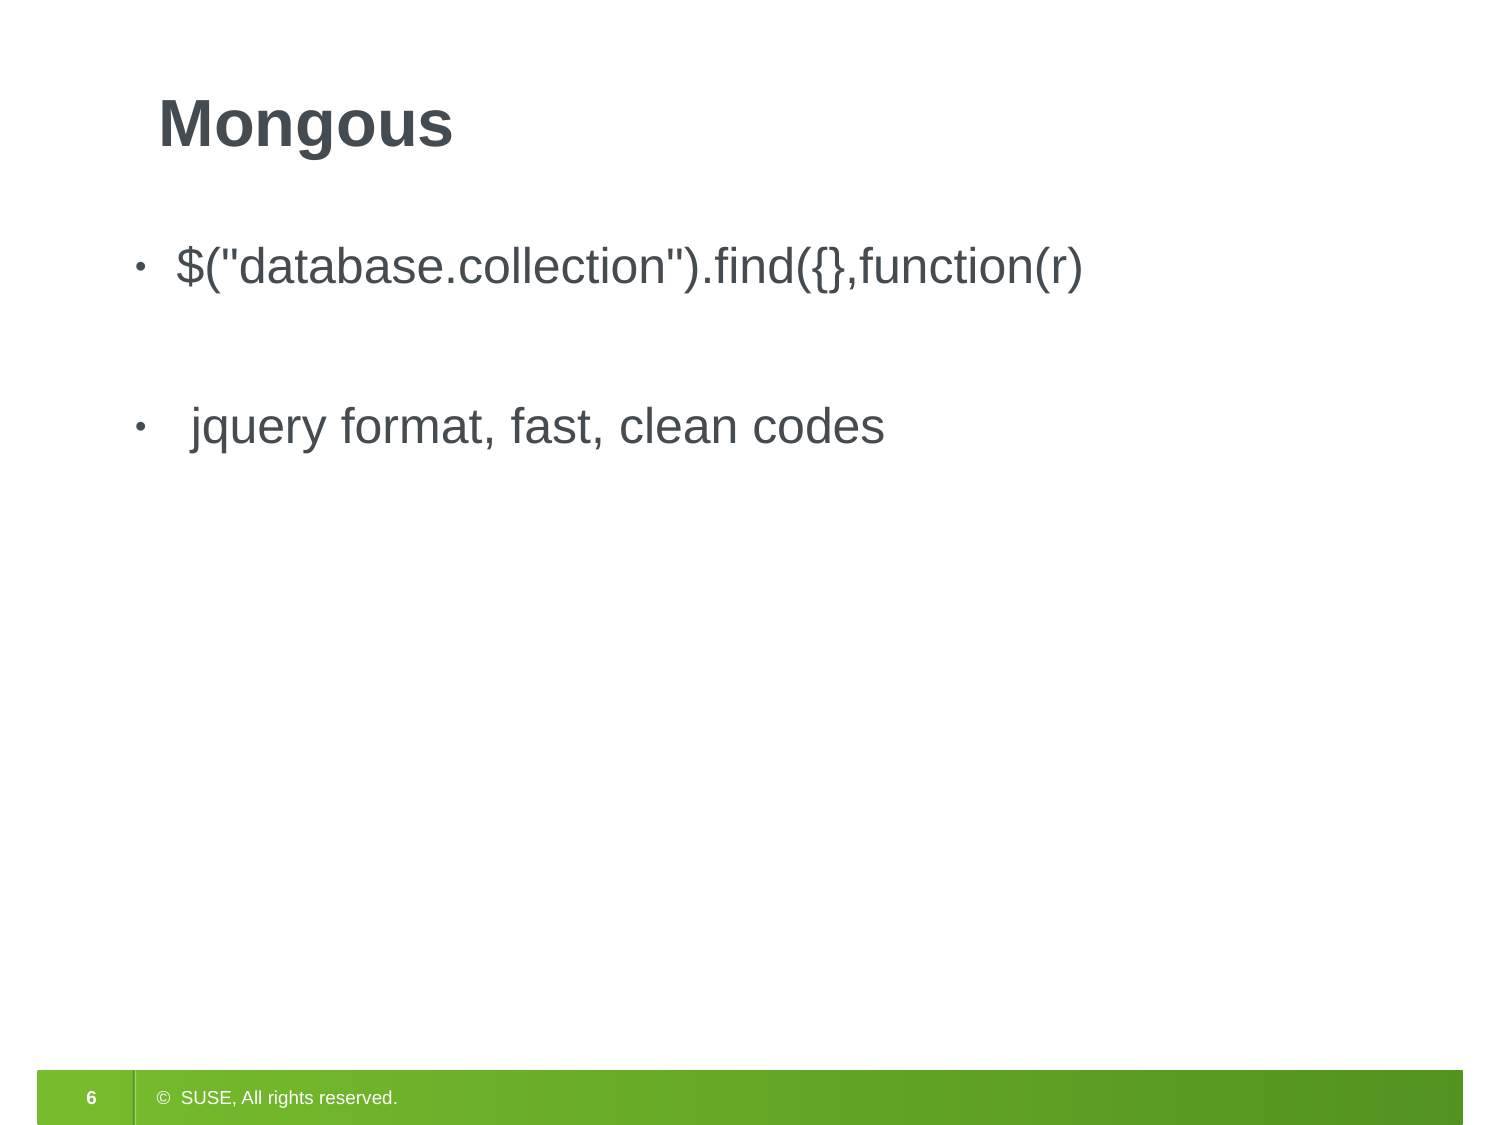

# Mongous
 $("database.collection").find({},function(r)
 jquery format, fast, clean codes